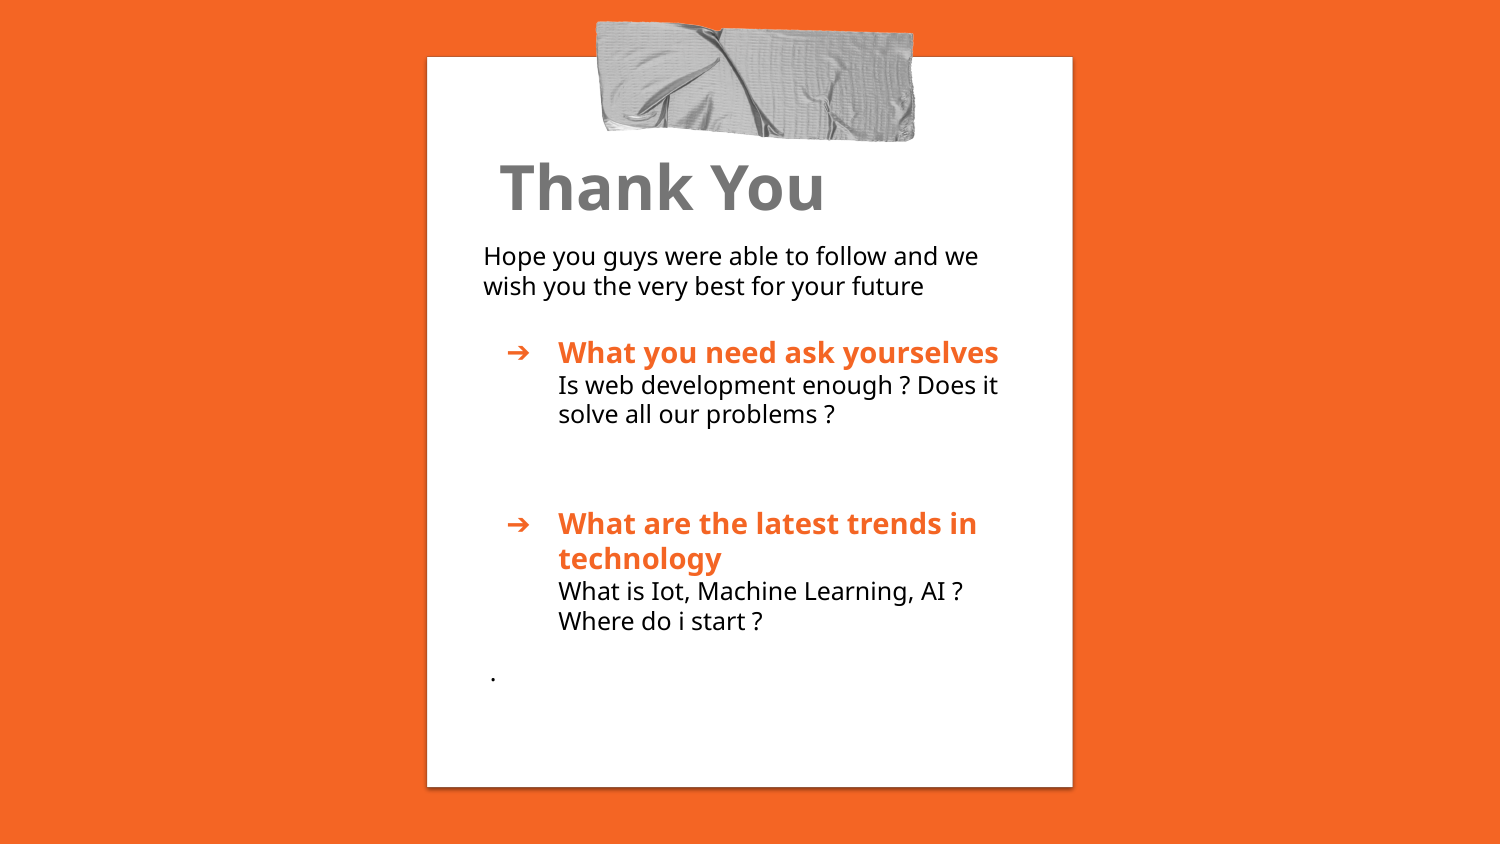

Thank You
# Hope you guys were able to follow and we wish you the very best for your future
What you need ask yourselves
Is web development enough ? Does it solve all our problems ?
What are the latest trends in technology
What is Iot, Machine Learning, AI ? Where do i start ?
 .